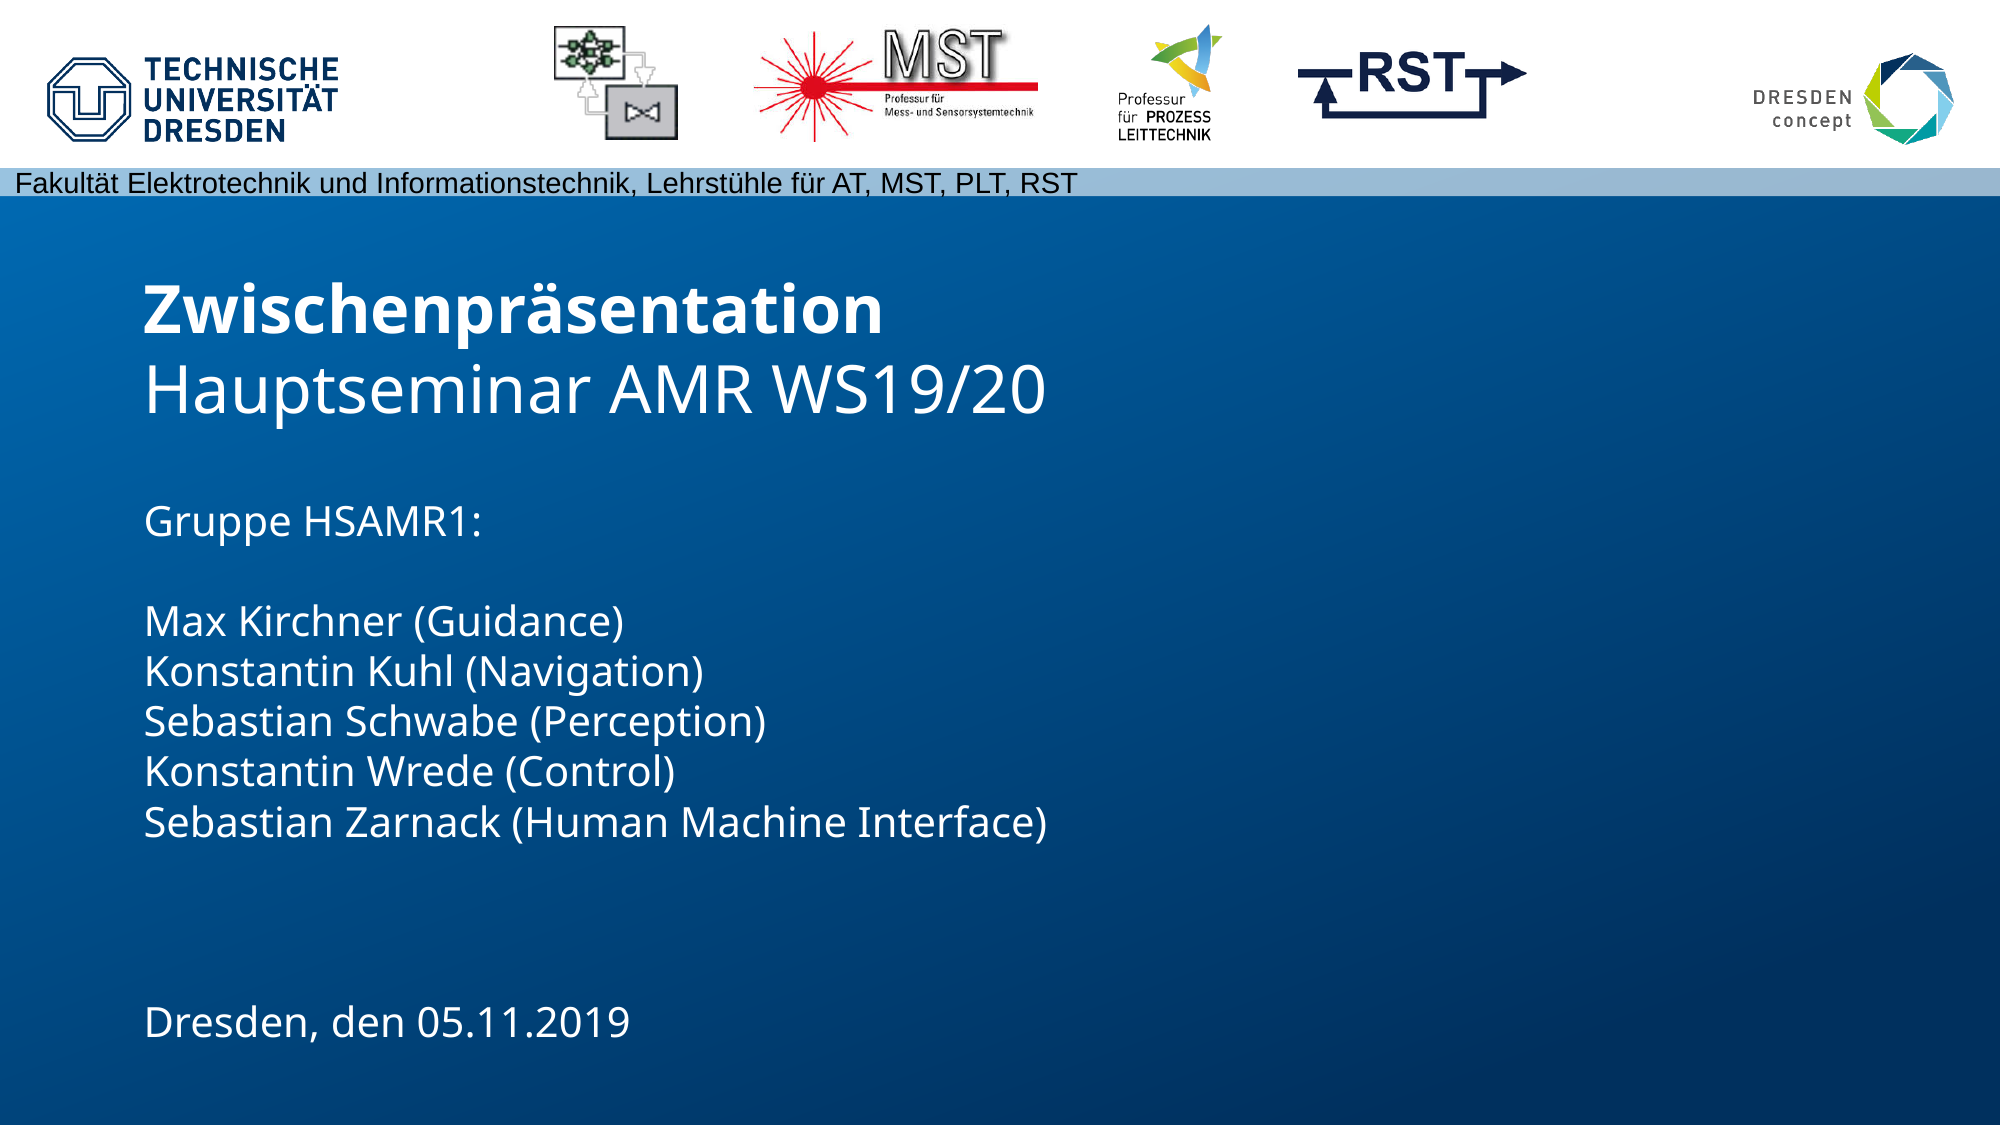

Zwischenpräsentation
Hauptseminar AMR WS19/20
# Gruppe HSAMR1:
Max Kirchner (Guidance)
Konstantin Kuhl (Navigation)
Sebastian Schwabe (Perception)
Konstantin Wrede (Control)
Sebastian Zarnack (Human Machine Interface)
Dresden, den 05.11.2019